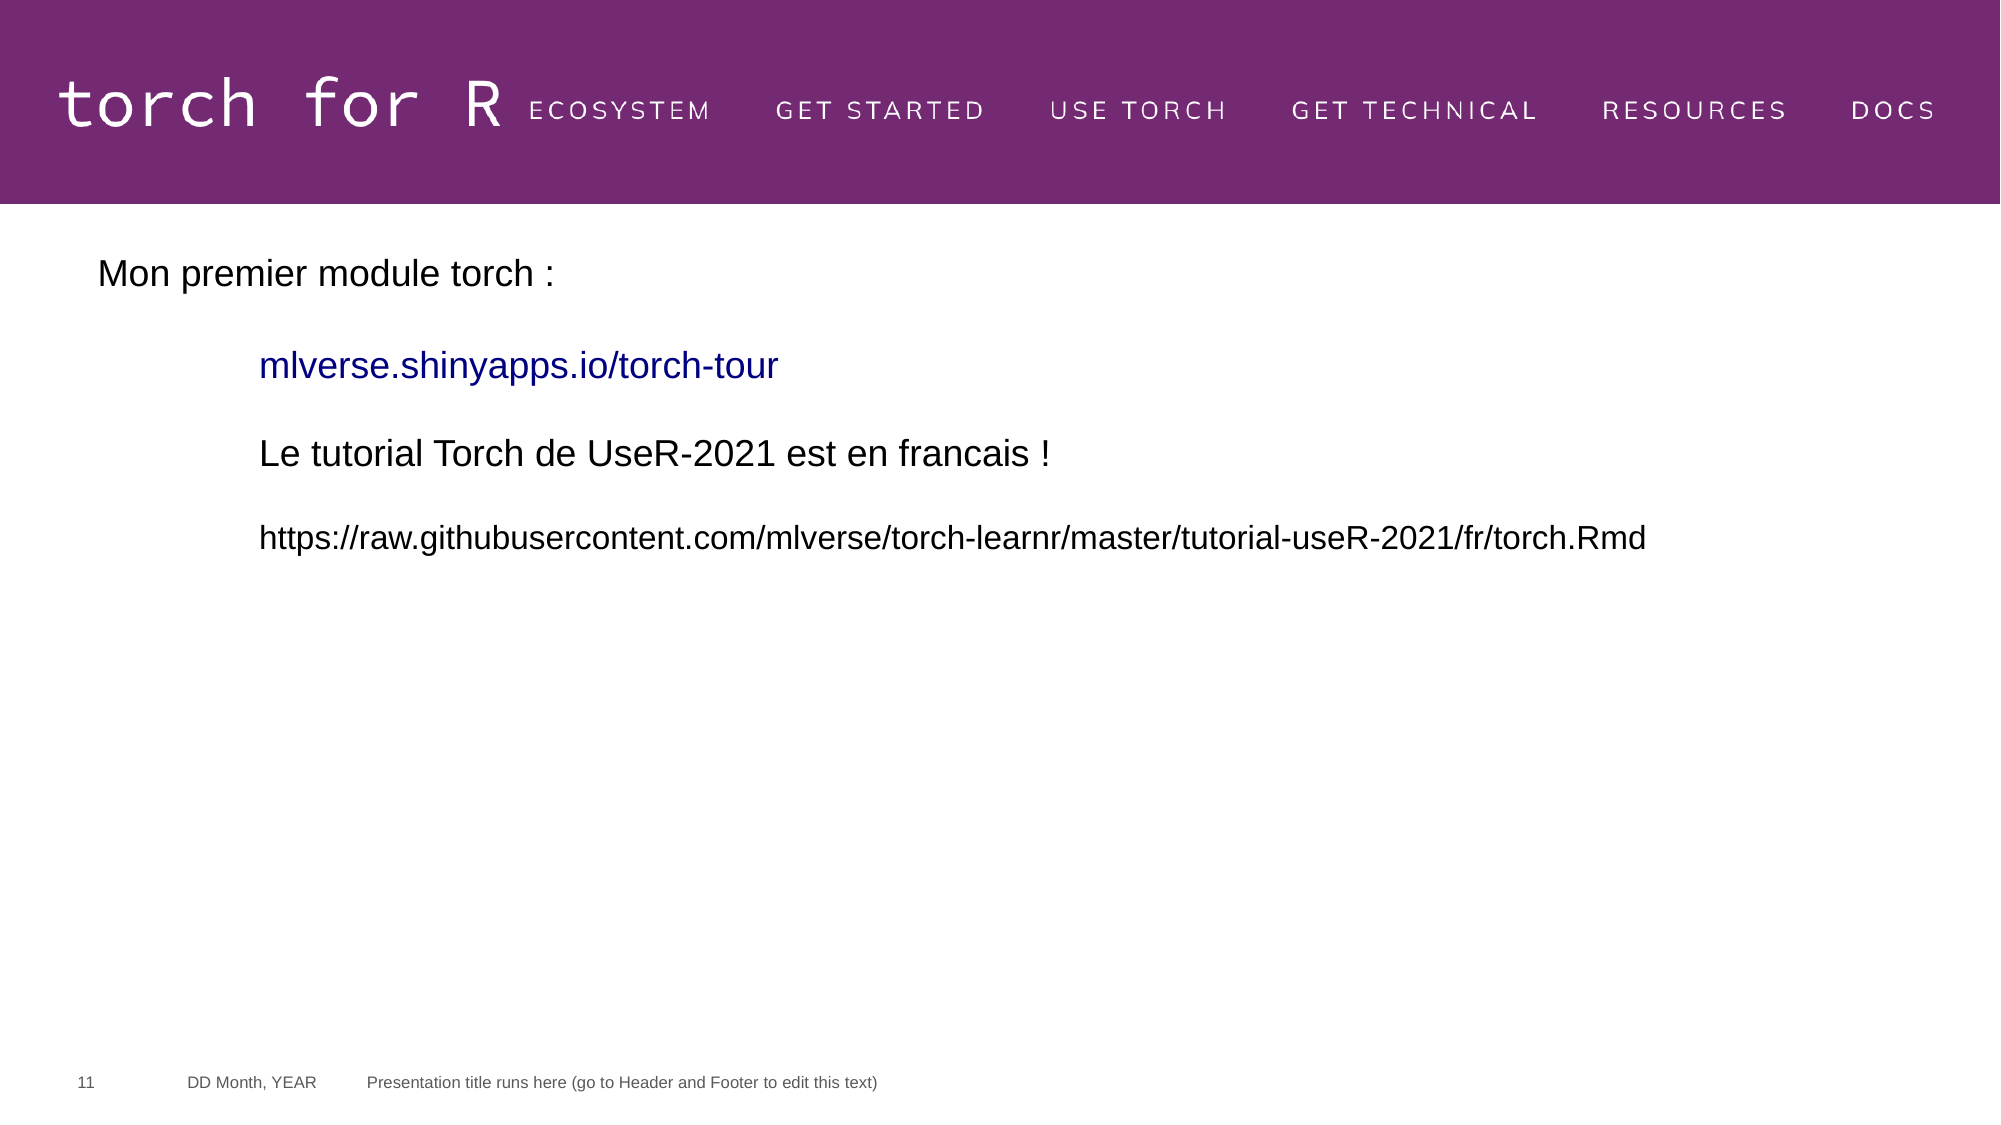

Mon premier module torch :
mlverse.shinyapps.io/torch-tour
Le tutorial Torch de UseR-2021 est en francais !
https://raw.githubusercontent.com/mlverse/torch-learnr/master/tutorial-useR-2021/fr/torch.Rmd
DD Month, YEAR
Presentation title runs here (go to Header and Footer to edit this text)